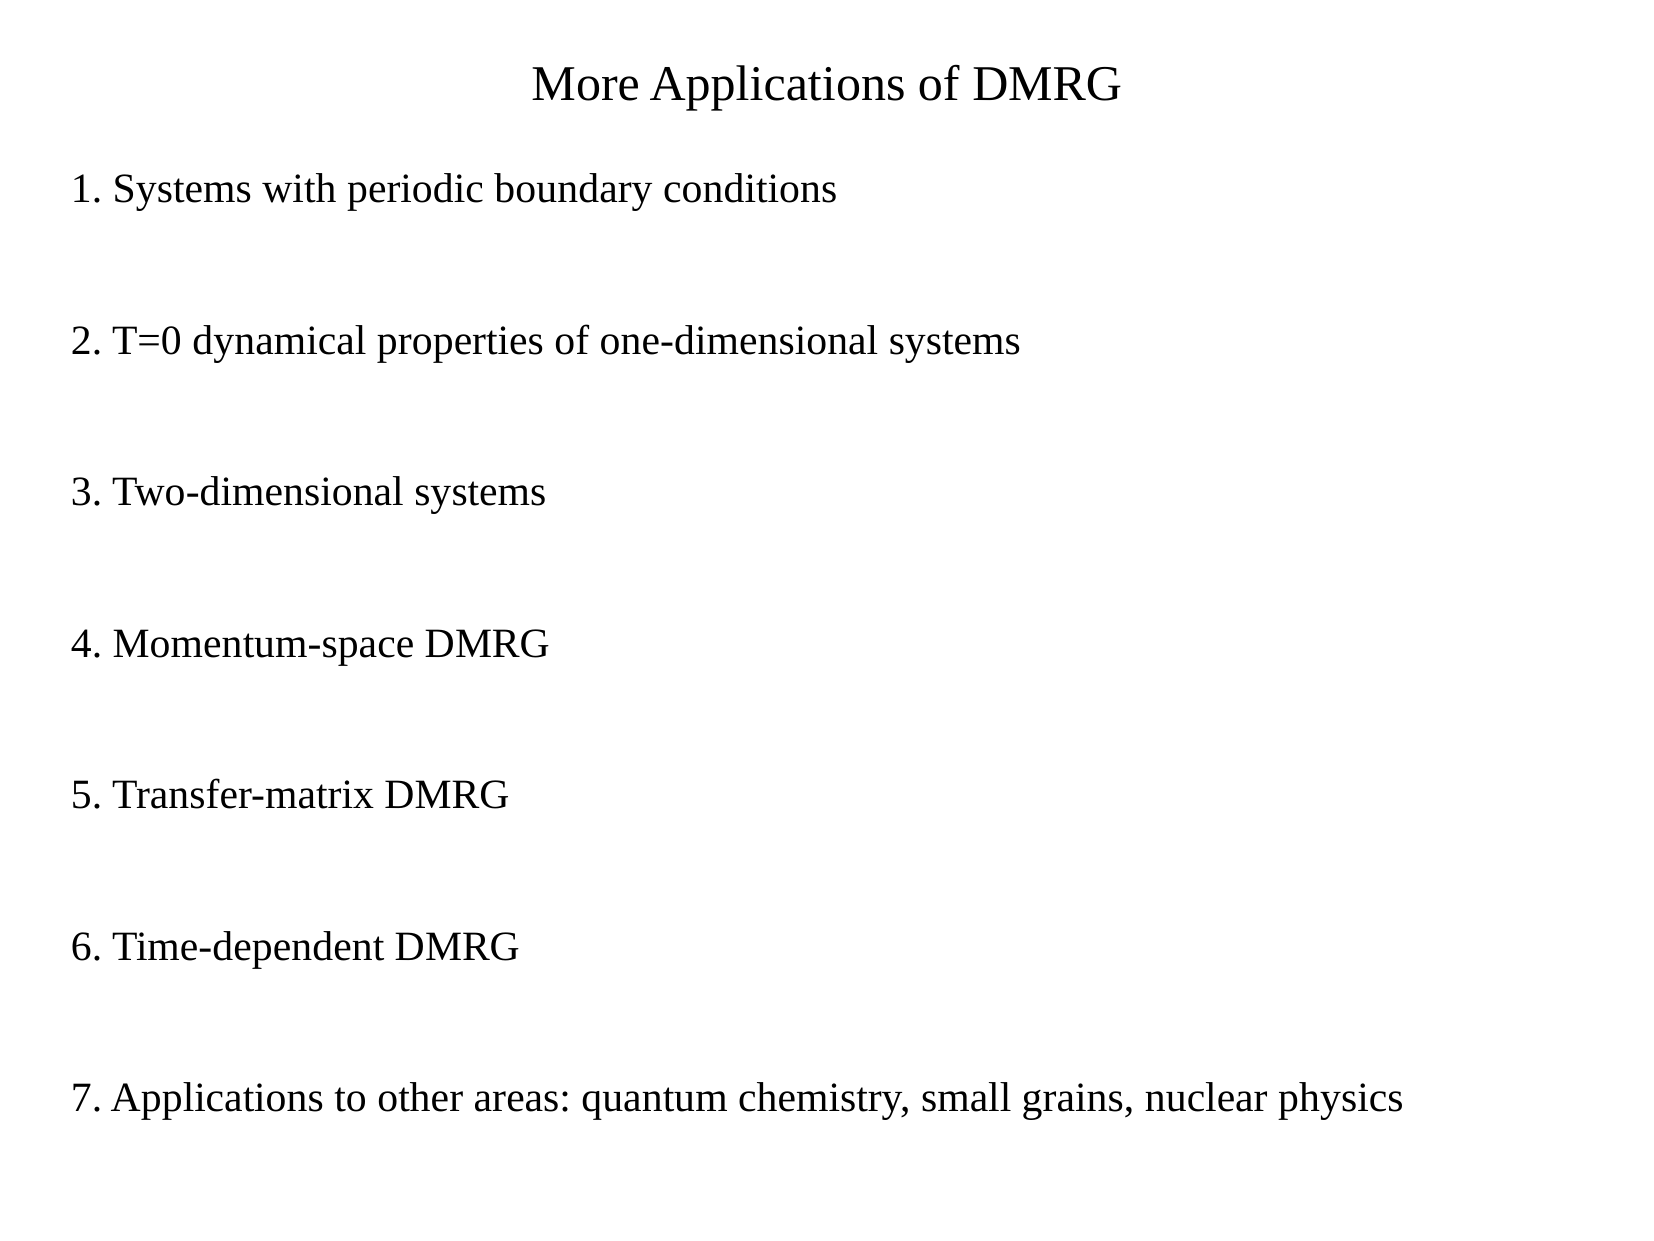

# More Applications of DMRG
1. Systems with periodic boundary conditions
2. T=0 dynamical properties of one-dimensional systems
3. Two-dimensional systems
4. Momentum-space DMRG
5. Transfer-matrix DMRG
6. Time-dependent DMRG
7. Applications to other areas: quantum chemistry, small grains, nuclear physics